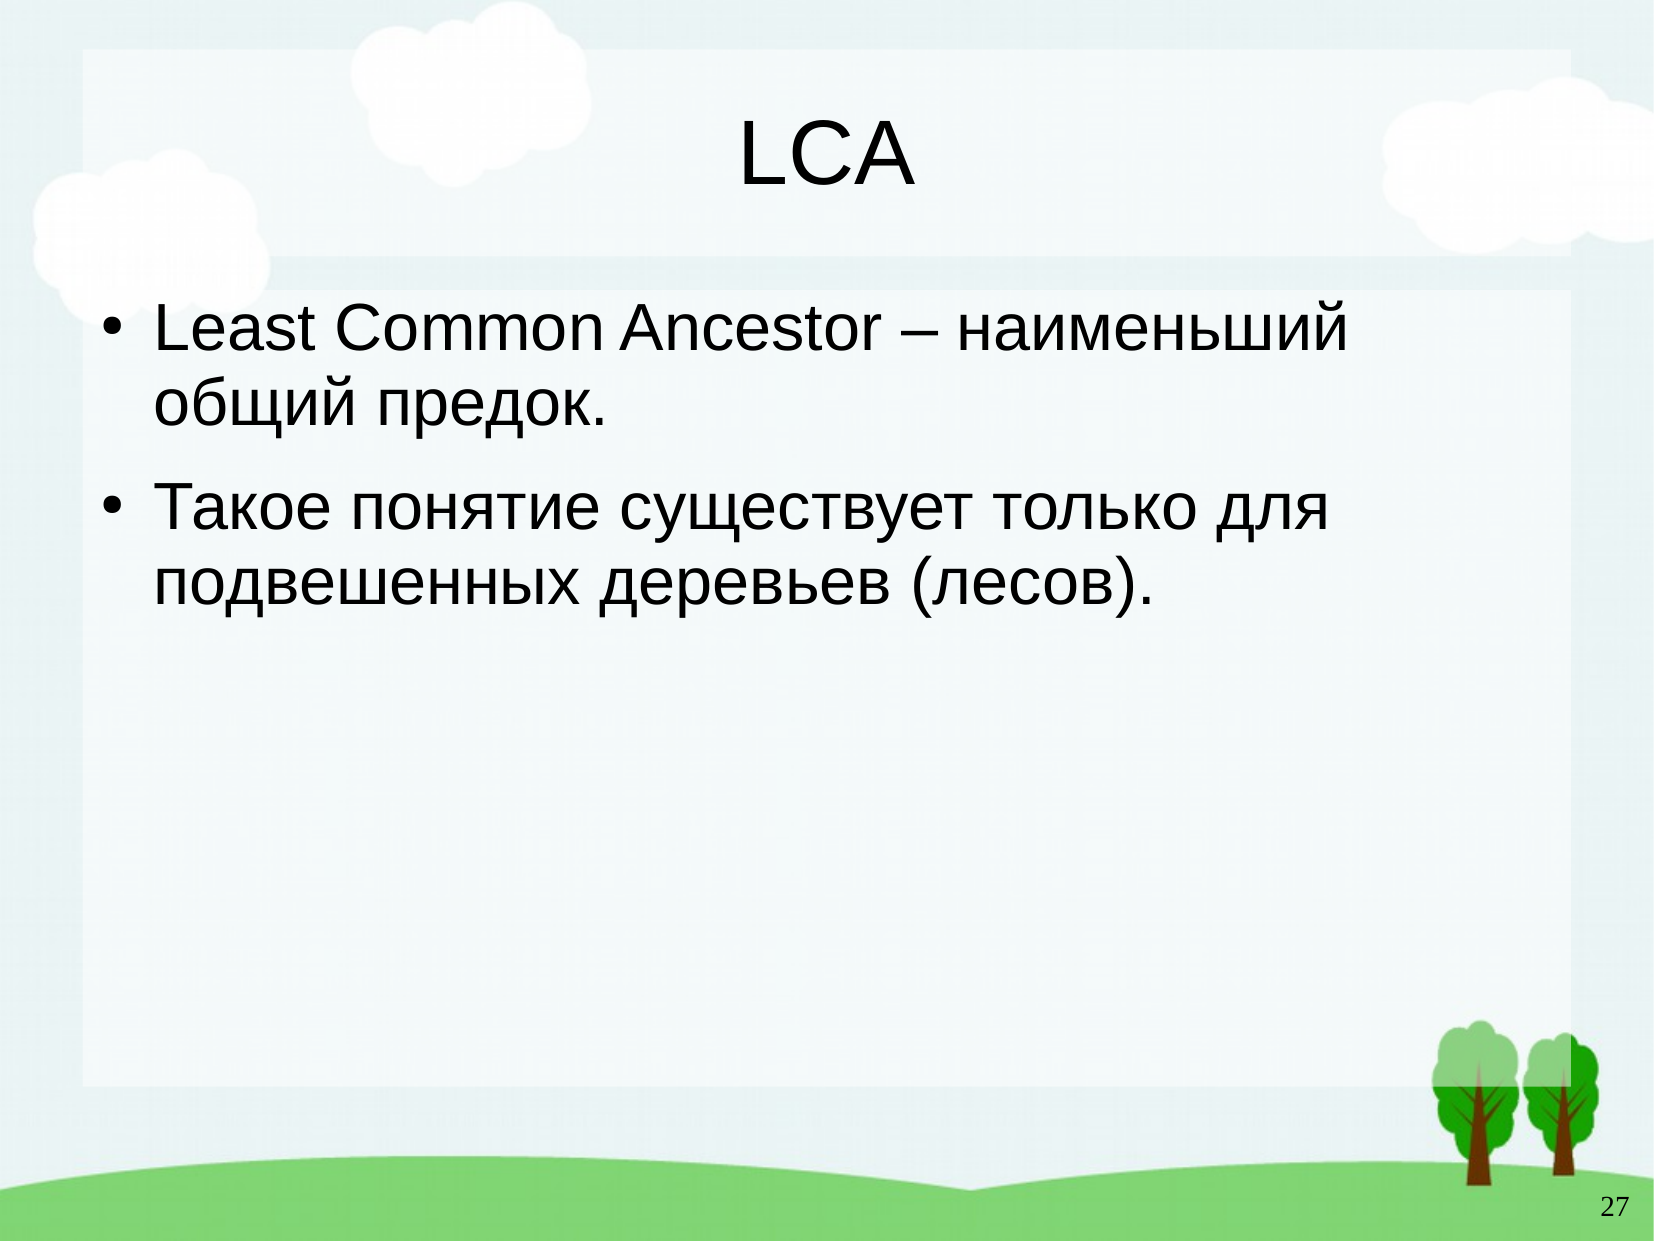

# LCA
Least Common Ancestor – наименьший общий предок.
Такое понятие существует только для подвешенных деревьев (лесов).
27